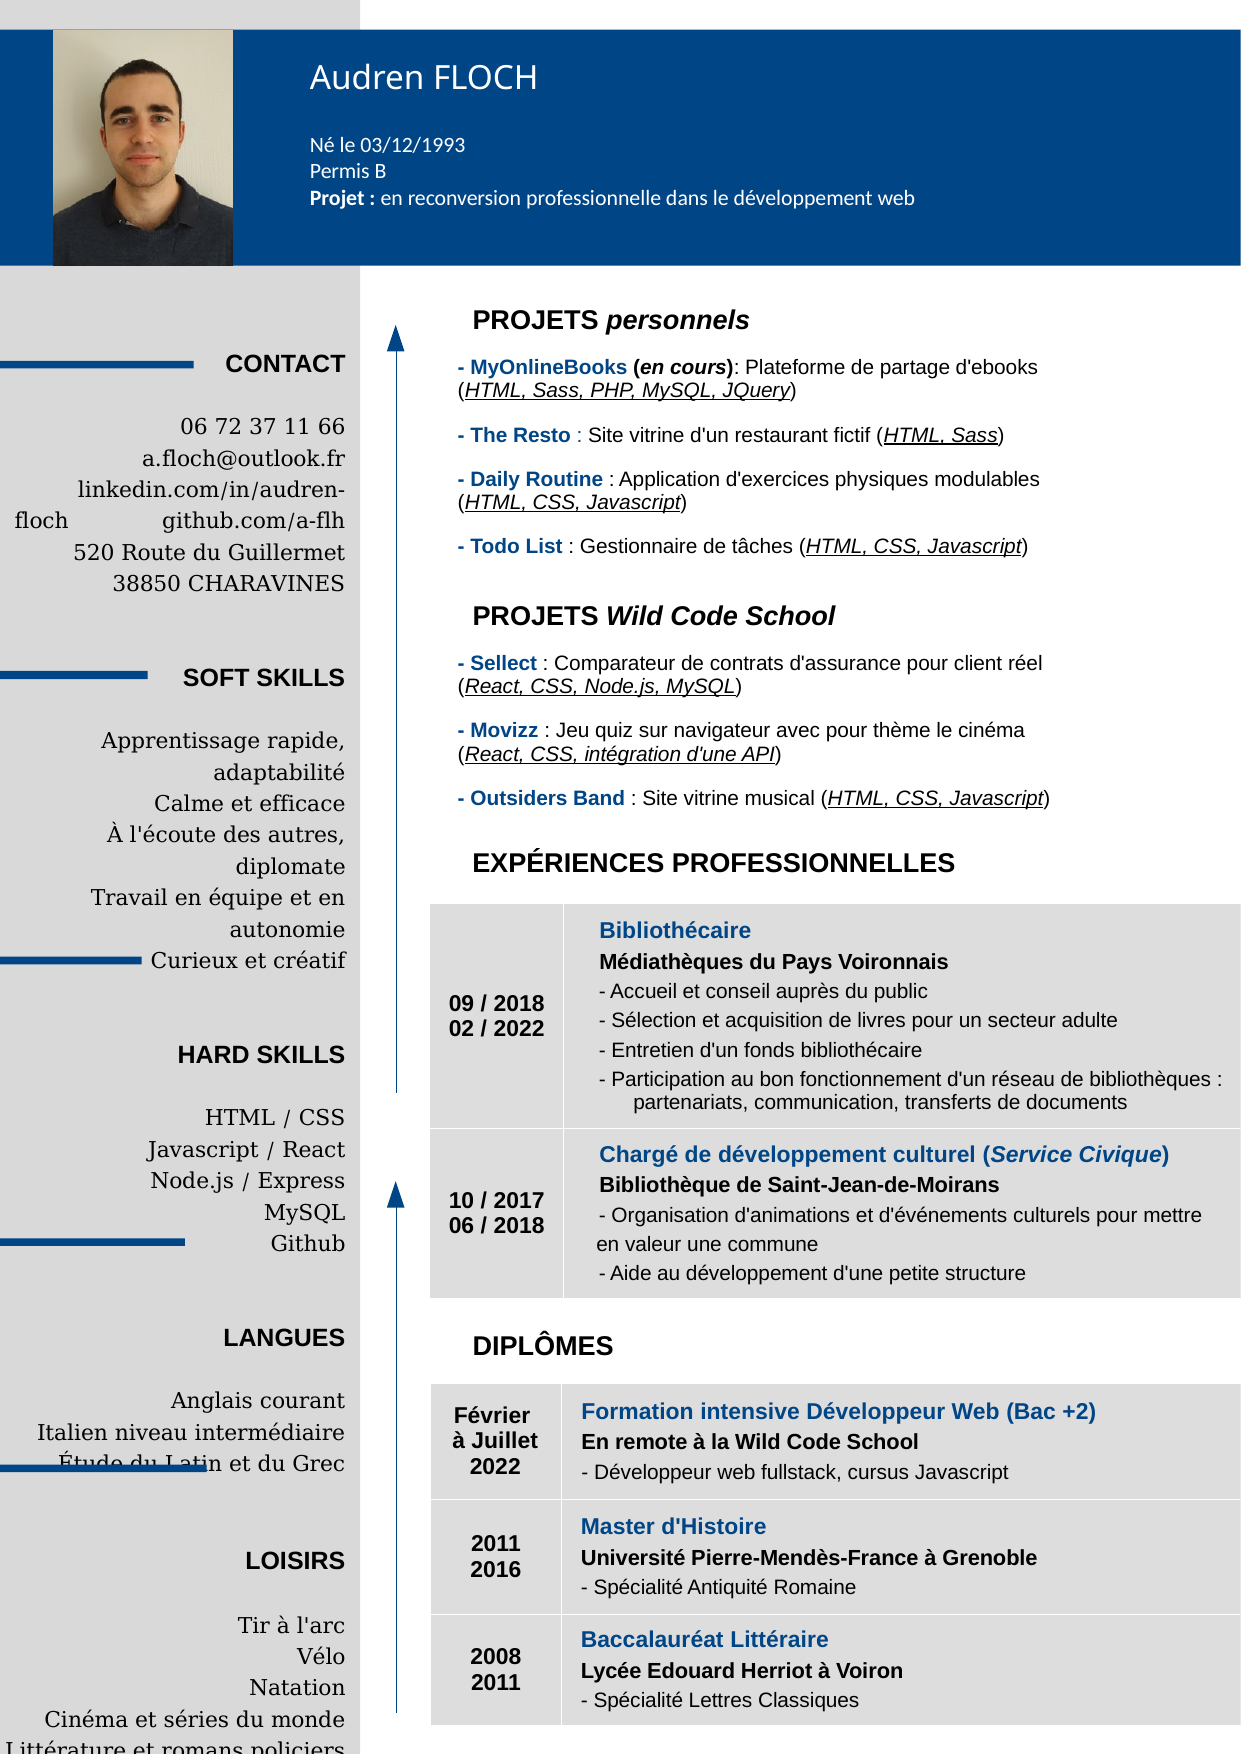

Audren FLOCH
Né le 03/12/1993
Permis B
Projet : en reconversion professionnelle dans le développement web
PROJETS personnels
CONTACT
06 72 37 11 66
a.floch@outlook.fr
 linkedin.com/in/audren-floch		github.com/a-flh
520 Route du Guillermet
38850 CHARAVINES
SOFT SKILLS
Apprentissage rapide, adaptabilité
Calme et efficace
À l'écoute des autres, diplomate
Travail en équipe et en autonomie
Curieux et créatif
HARD SKILLS
HTML / CSS
Javascript / React
Node.js / Express
MySQL
Github
LANGUES
Anglais courant
Italien niveau intermédiaire
Étude du Latin et du Grec
LOISIRS
Tir à l'arc
Vélo
Natation
Cinéma et séries du monde
Littérature et romans policiers
- MyOnlineBooks (en cours): Plateforme de partage d'ebooks
(HTML, Sass, PHP, MySQL, JQuery)
- The Resto : Site vitrine d'un restaurant fictif (HTML, Sass)
- Daily Routine : Application d'exercices physiques modulables
(HTML, CSS, Javascript)
- Todo List : Gestionnaire de tâches (HTML, CSS, Javascript)
PROJETS Wild Code School
- Sellect : Comparateur de contrats d'assurance pour client réel
(React, CSS, Node.js, MySQL)
- Movizz : Jeu quiz sur navigateur avec pour thème le cinéma
(React, CSS, intégration d'une API)
- Outsiders Band : Site vitrine musical (HTML, CSS, Javascript)
EXPÉRIENCES PROFESSIONNELLES
| 09 / 2018 02 / 2022 | Bibliothécaire Médiathèques du Pays Voironnais - Accueil et conseil auprès du public - Sélection et acquisition de livres pour un secteur adulte - Entretien d'un fonds bibliothécaire - Participation au bon fonctionnement d'un réseau de bibliothèques : partenariats, communication, transferts de documents |
| --- | --- |
| 10 / 2017 06 / 2018 | Chargé de développement culturel (Service Civique) Bibliothèque de Saint-Jean-de-Moirans - Organisation d'animations et d'événements culturels pour mettre en valeur une commune - Aide au développement d'une petite structure |
DIPLÔMES
| Février à Juillet 2022 | Formation intensive Développeur Web (Bac +2) En remote à la Wild Code School - Développeur web fullstack, cursus Javascript |
| --- | --- |
| 2011 2016 | Master d'Histoire Université Pierre-Mendès-France à Grenoble - Spécialité Antiquité Romaine |
| 2008 2011 | Baccalauréat Littéraire Lycée Edouard Herriot à Voiron - Spécialité Lettres Classiques |